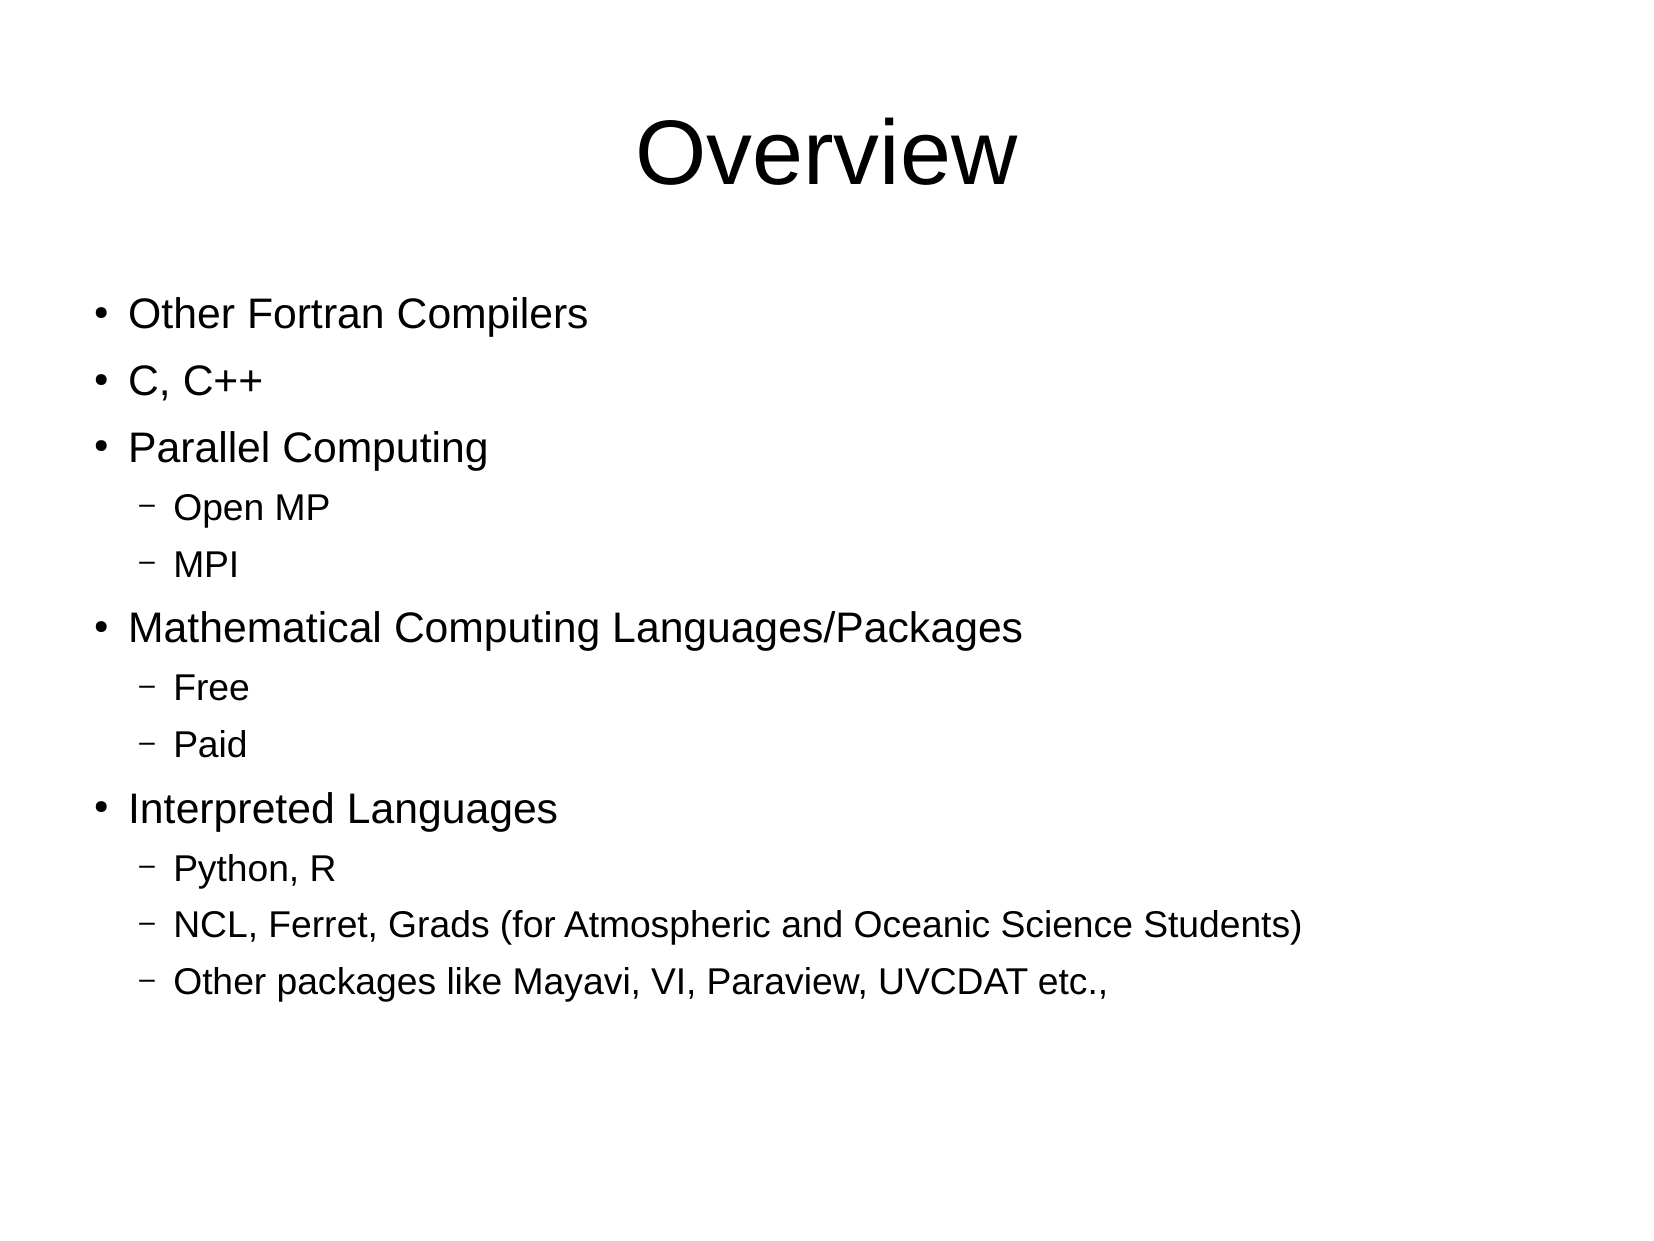

# Overview
Other Fortran Compilers
C, C++
Parallel Computing
Open MP
MPI
Mathematical Computing Languages/Packages
Free
Paid
Interpreted Languages
Python, R
NCL, Ferret, Grads (for Atmospheric and Oceanic Science Students)
Other packages like Mayavi, VI, Paraview, UVCDAT etc.,